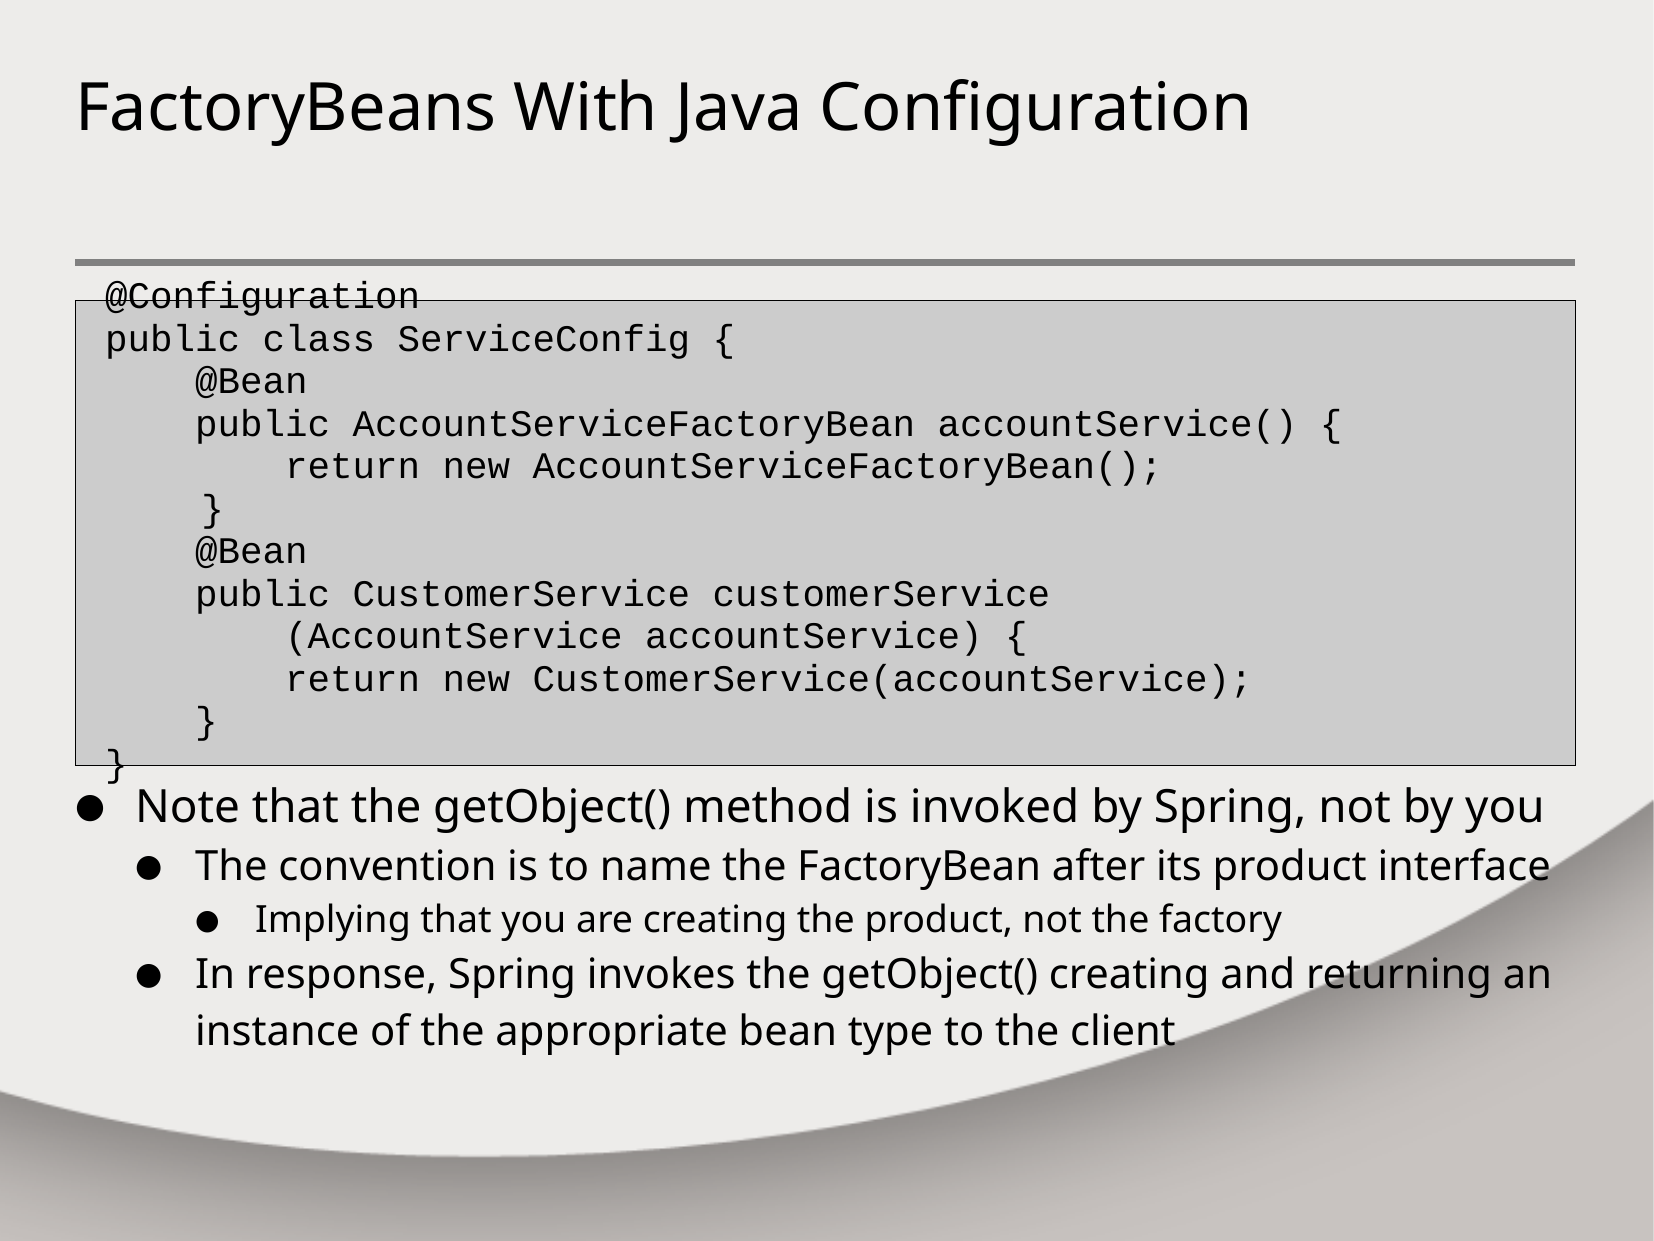

# FactoryBeans With Java Configuration
@Configuration
public class ServiceConfig {
 @Bean
 public AccountServiceFactoryBean accountService() {
 return new AccountServiceFactoryBean();
	 }
 @Bean
 public CustomerService customerService
 (AccountService accountService) {
 return new CustomerService(accountService);
 }
}
Note that the getObject() method is invoked by Spring, not by you
The convention is to name the FactoryBean after its product interface
Implying that you are creating the product, not the factory
In response, Spring invokes the getObject() creating and returning an instance of the appropriate bean type to the client